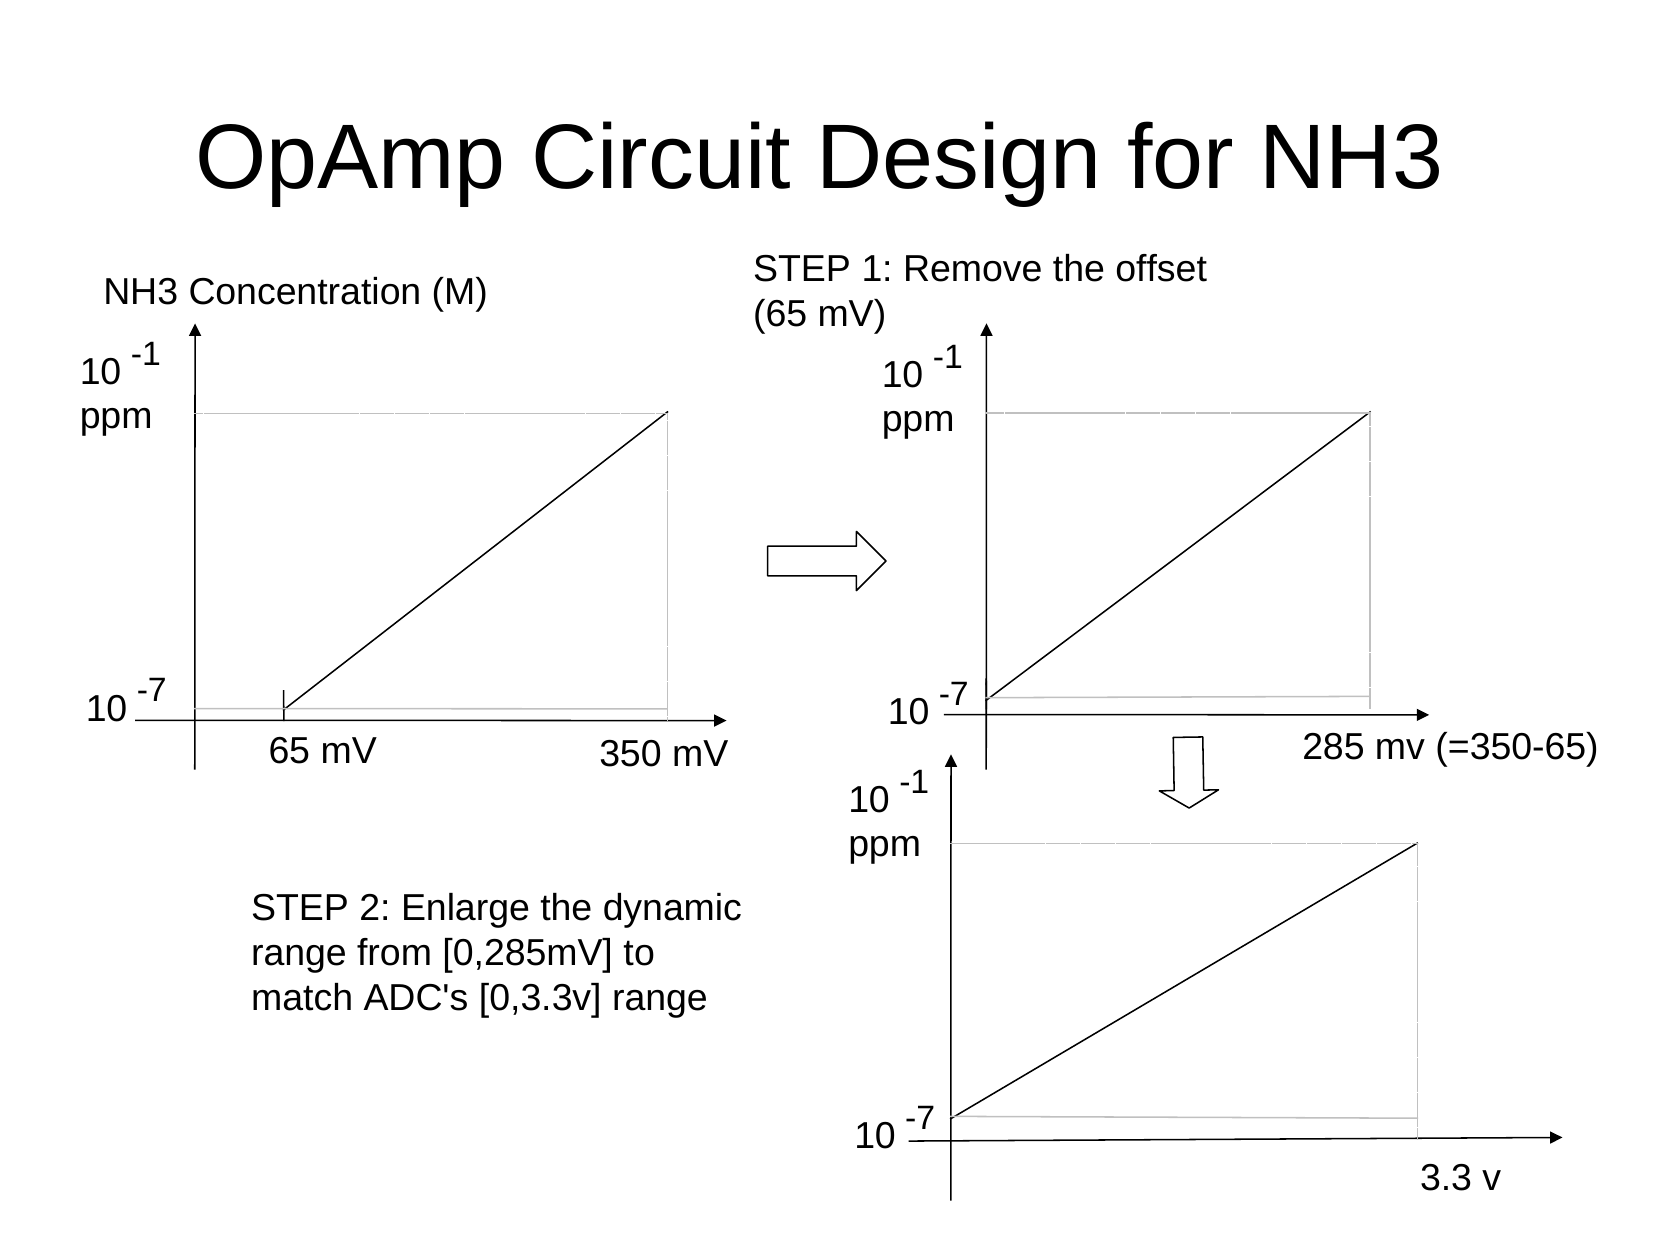

# OpAmp Circuit Design for NH3
STEP 1: Remove the offset (65 mV)
NH3 Concentration (M)
10 -1
10 -1
ppm
ppm
10 -7
10 -7
285 mv (=350-65)
65 mV
350 mV
10 -1
ppm
STEP 2: Enlarge the dynamic range from [0,285mV] to match ADC's [0,3.3v] range
10 -7
3.3 v